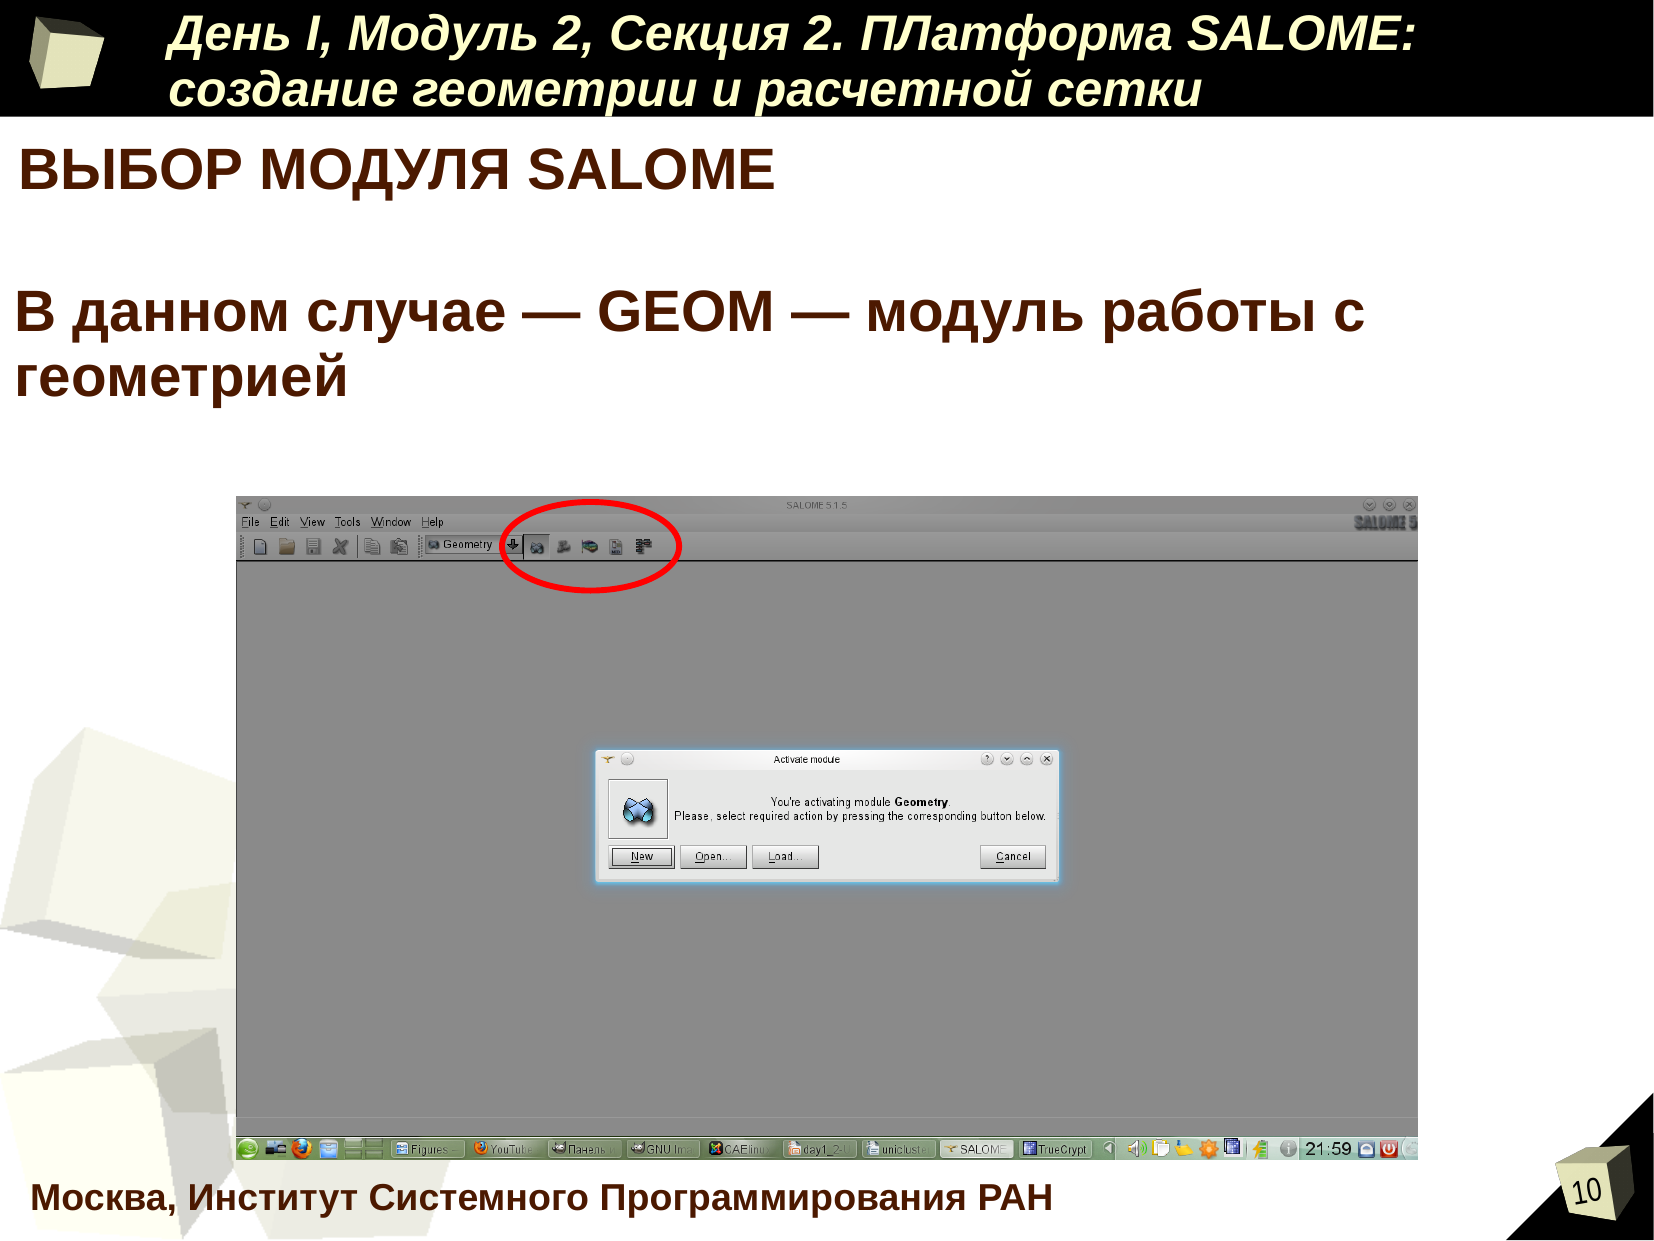

ВЫБОР МОДУЛЯ SALOME
В данном случае — GEOM — модуль работы с геометрией